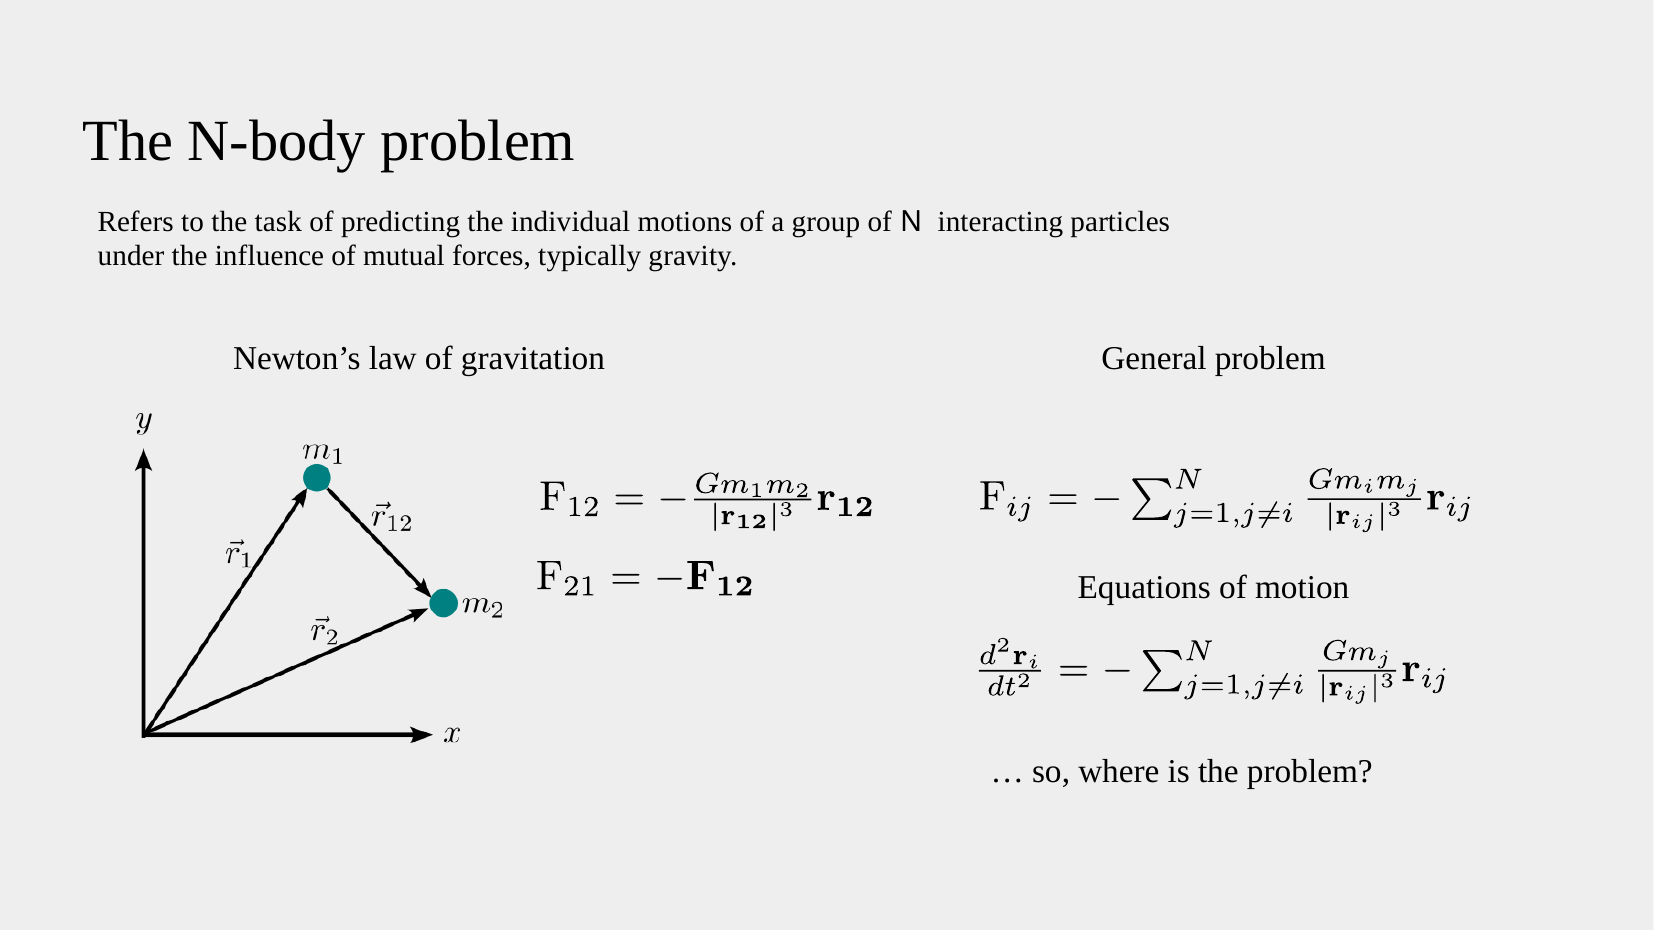

# The N-body problem
Refers to the task of predicting the individual motions of a group of N interacting particles
under the influence of mutual forces, typically gravity.
Newton’s law of gravitation
General problem
Equations of motion
… so, where is the problem?